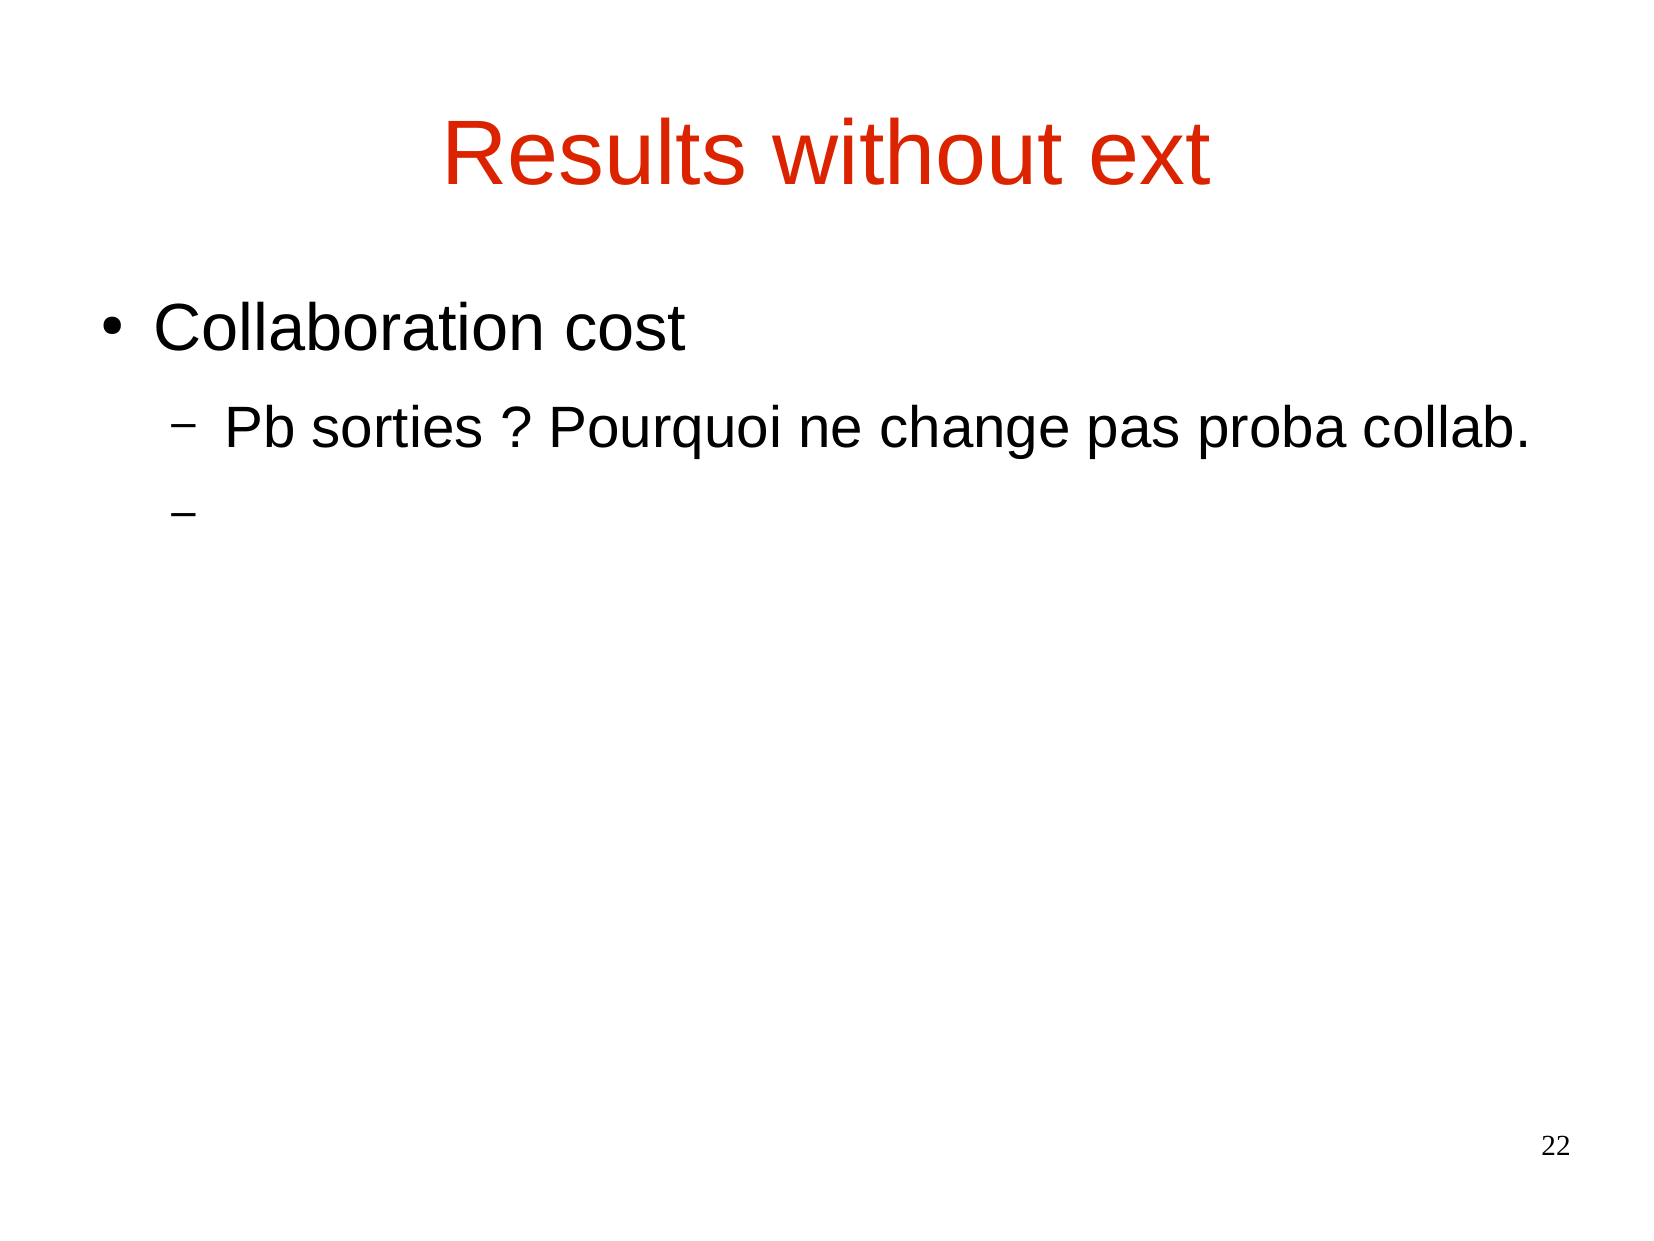

# Results without ext
Collaboration cost
Pb sorties ? Pourquoi ne change pas proba collab.
22